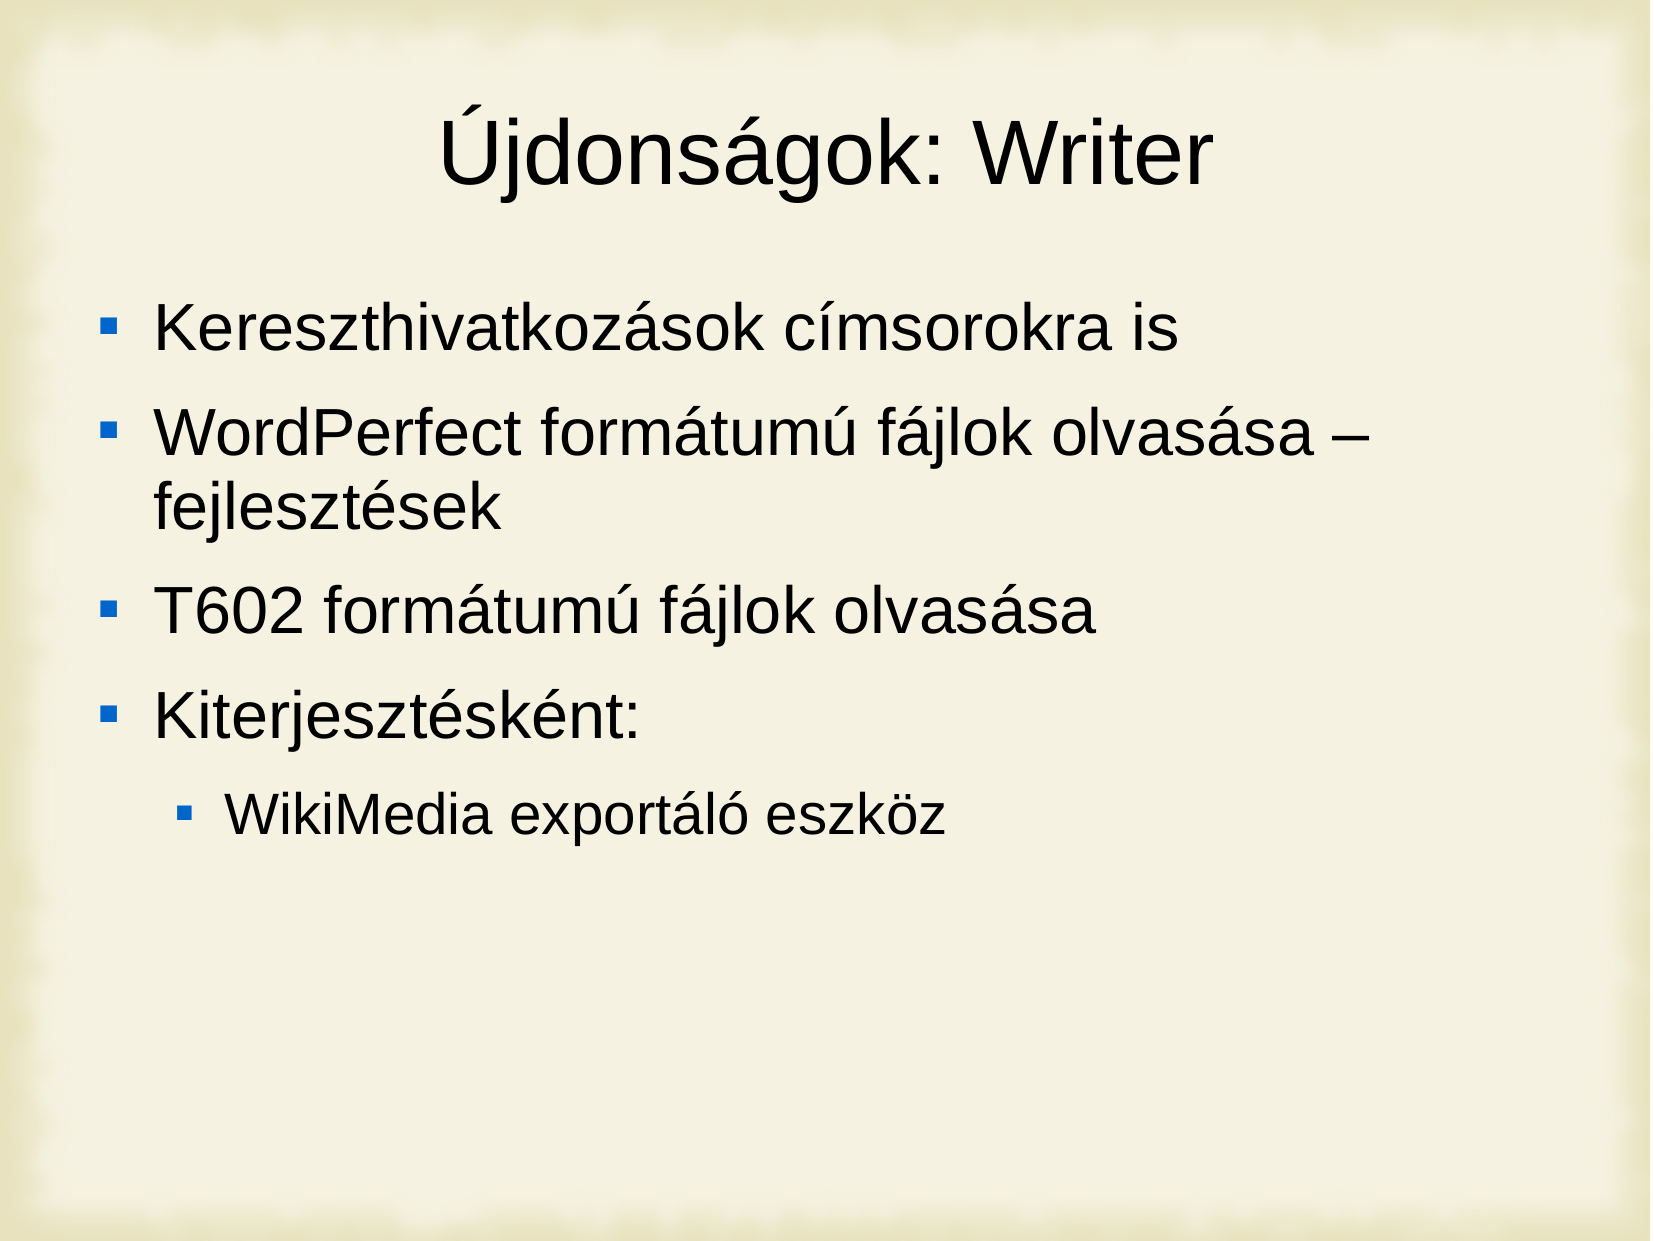

# Újdonságok: Writer
Kereszthivatkozások címsorokra is
WordPerfect formátumú fájlok olvasása – fejlesztések
T602 formátumú fájlok olvasása
Kiterjesztésként:
WikiMedia exportáló eszköz